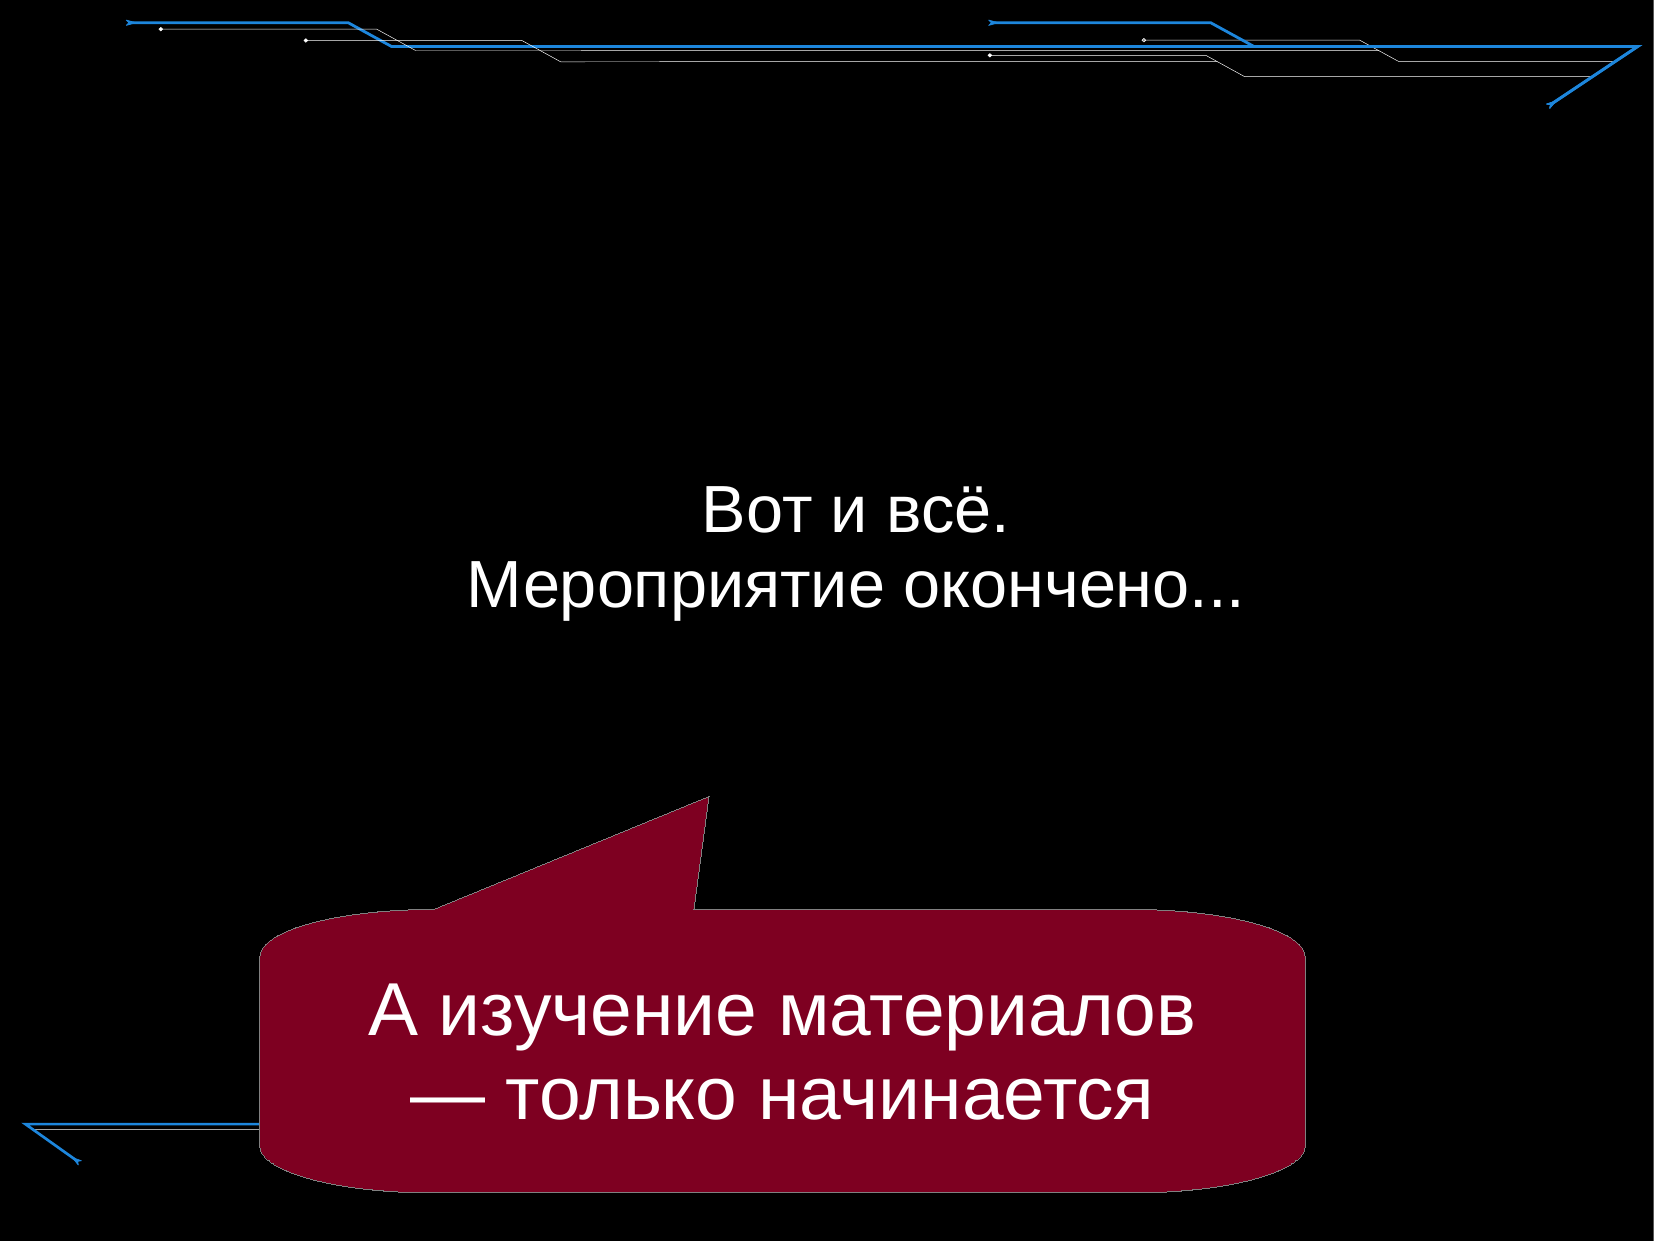

# Вот и всё.
Мероприятие окончено...
А изучение материалов
— только начинается